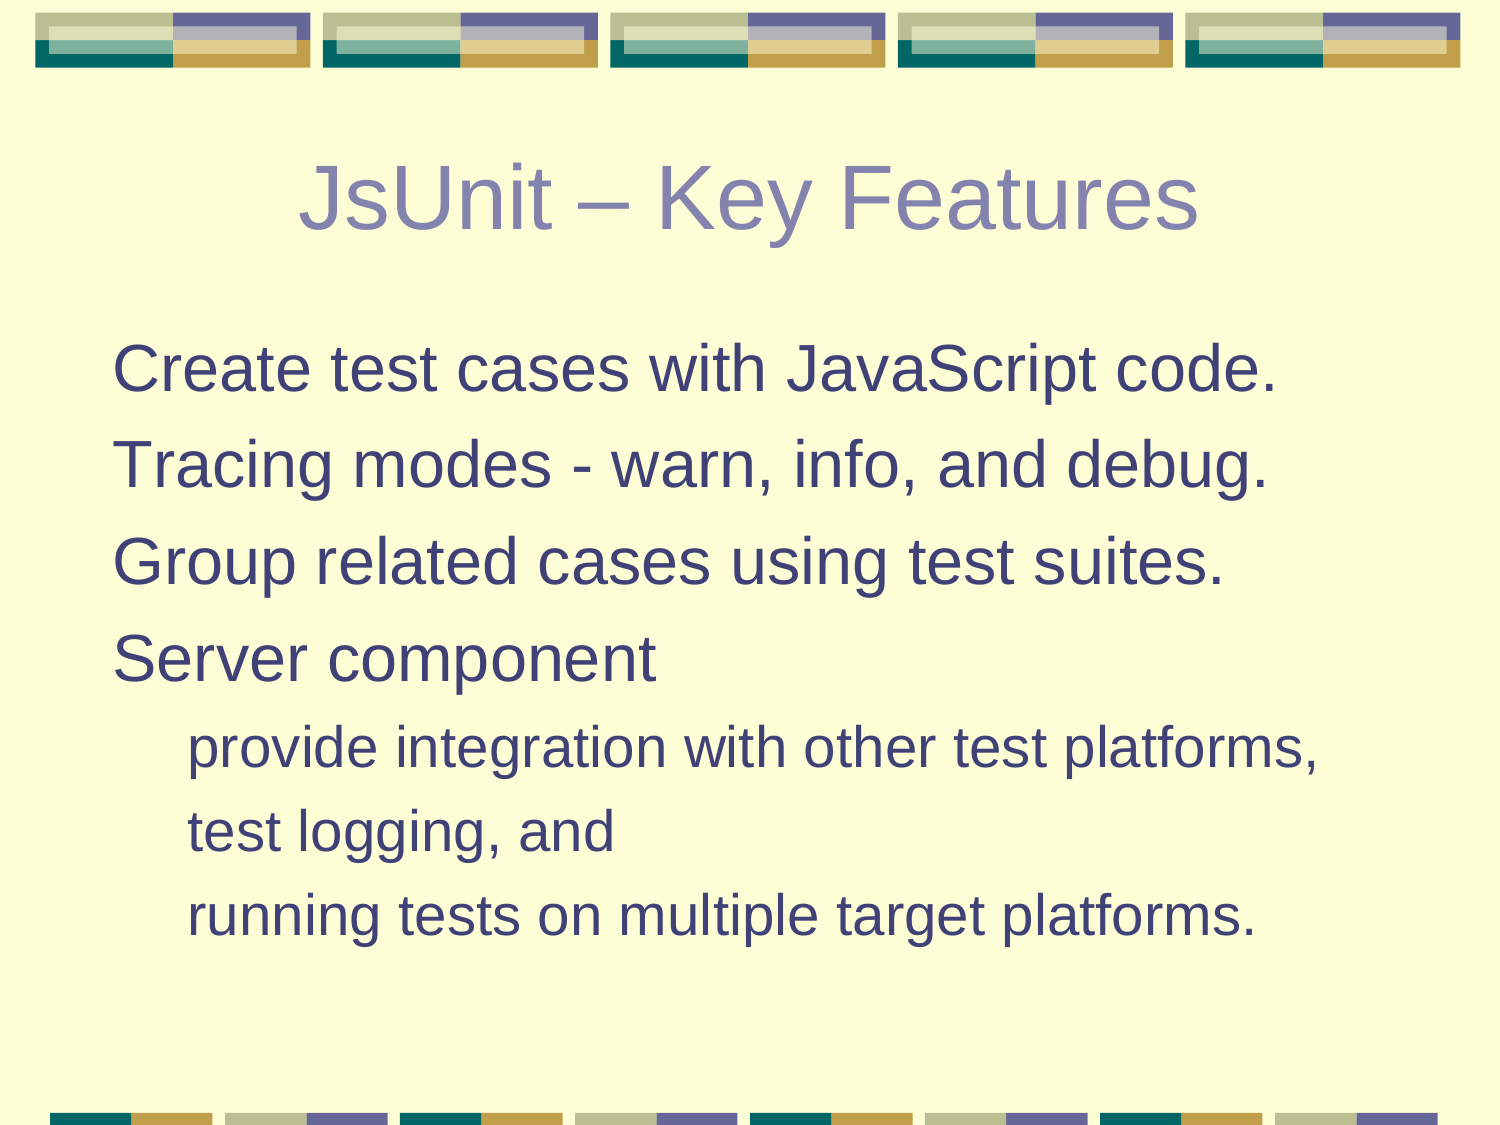

# JsUnit – Key Features
Create test cases with JavaScript code.
Tracing modes - warn, info, and debug.
Group related cases using test suites.
Server component
provide integration with other test platforms,
test logging, and
running tests on multiple target platforms.